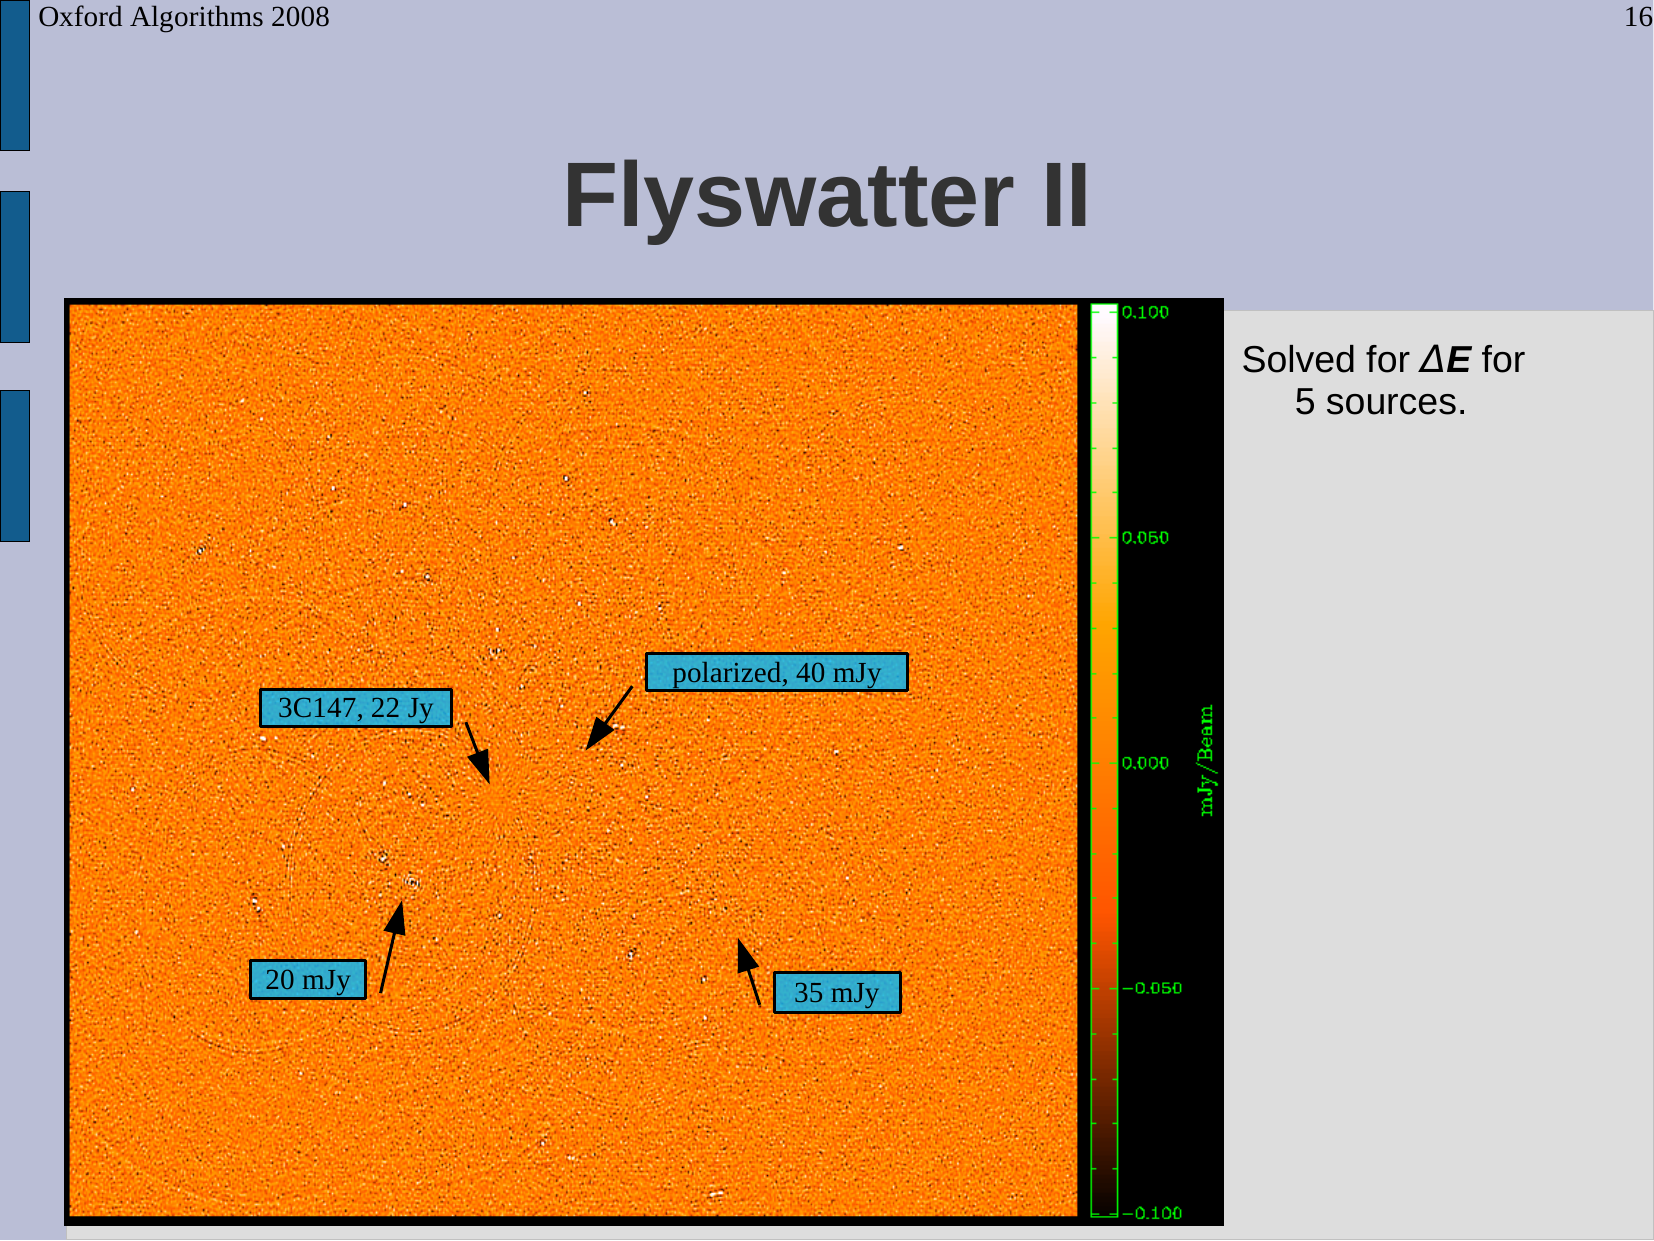

Oxford Algorithms 2008
16
# Flyswatter II
Solved for ΔE for
5 sources.
polarized, 40 mJy
3C147, 22 Jy
20 mJy
35 mJy